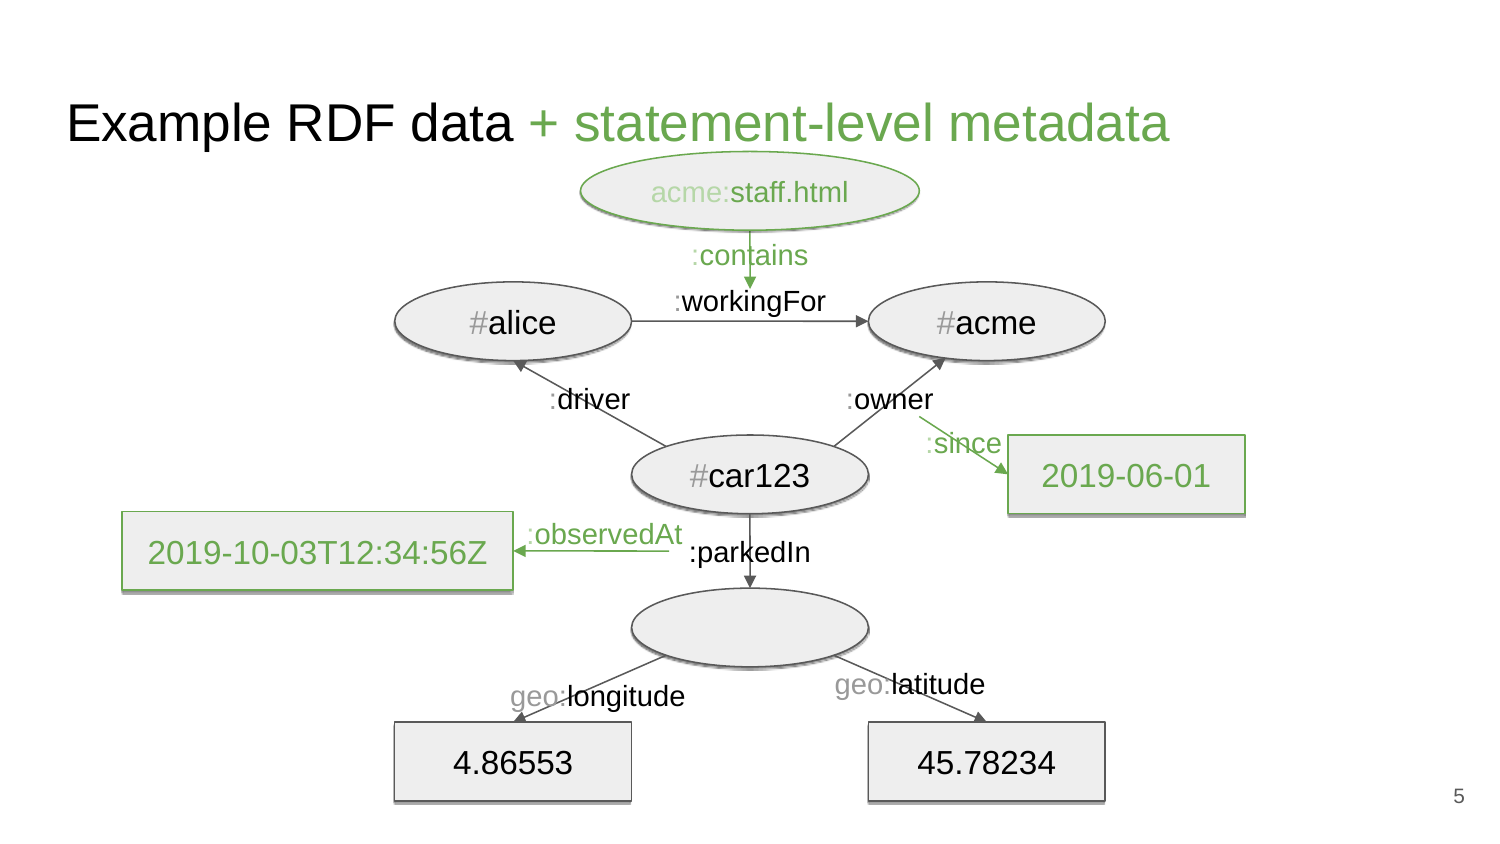

# Example RDF data + statement-level metadata
acme:staff.html
:contains
:workingFor
#alice
#acme
:driver
:owner
:since
#car123
2019-06-01
:observedAt
2019-10-03T12:34:56Z
:parkedIn
geo:latitude
geo:longitude
4.86553
45.78234